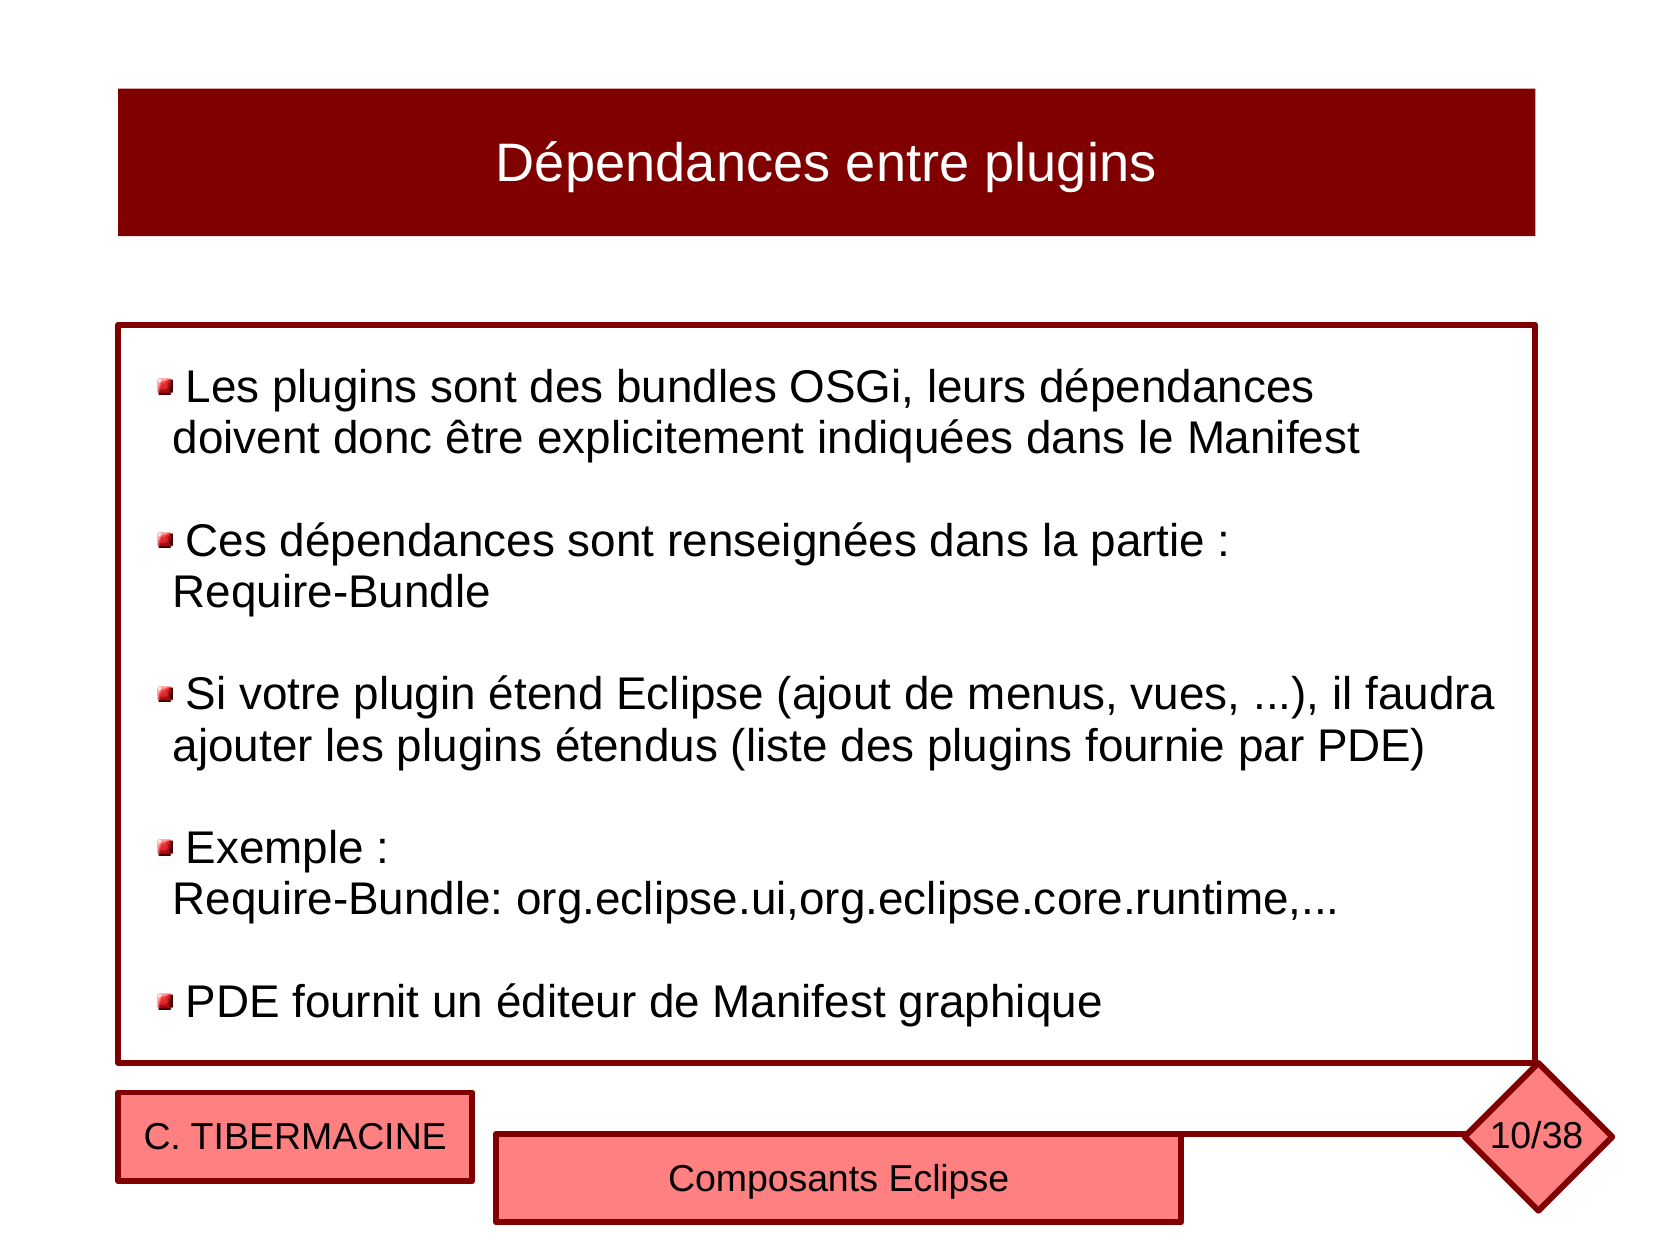

Dépendances entre plugins
 Les plugins sont des bundles OSGi, leurs dépendances
doivent donc être explicitement indiquées dans le Manifest
 Ces dépendances sont renseignées dans la partie :
Require-Bundle
 Si votre plugin étend Eclipse (ajout de menus, vues, ...), il faudra
ajouter les plugins étendus (liste des plugins fournie par PDE)
 Exemple :
Require-Bundle: org.eclipse.ui,org.eclipse.core.runtime,...
 PDE fournit un éditeur de Manifest graphique
C. TIBERMACINE
Composants Eclipse